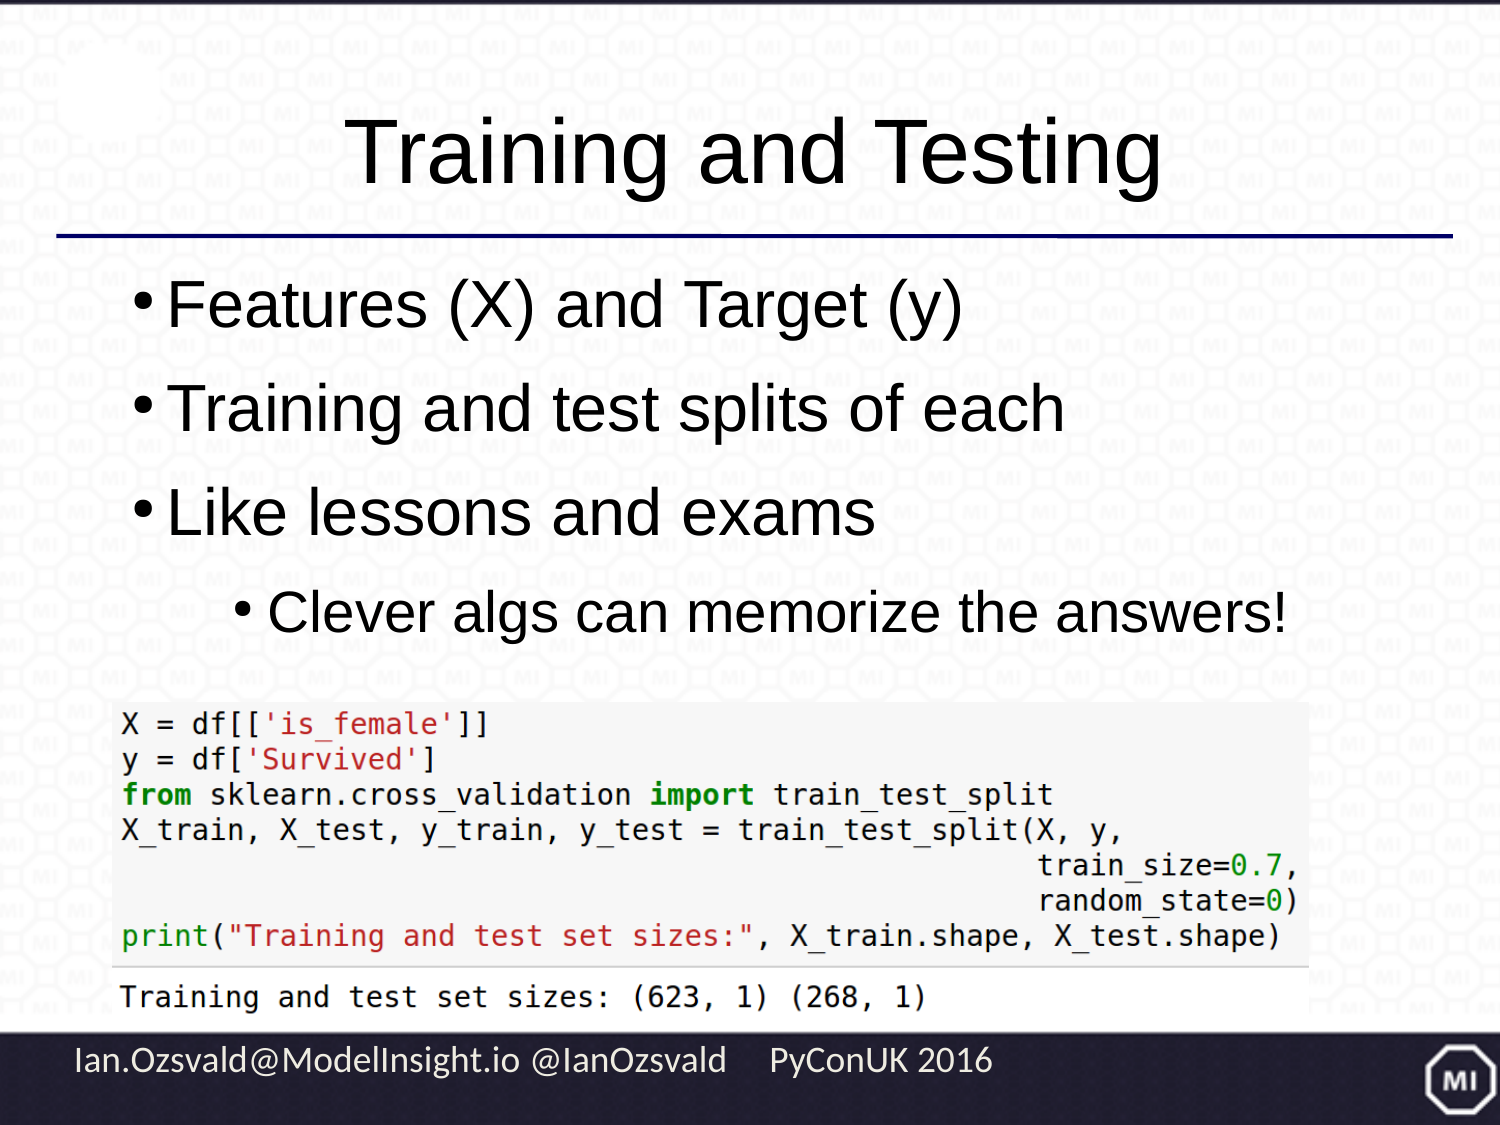

# Training and Testing
Features (X) and Target (y)
Training and test splits of each
Like lessons and exams
Clever algs can memorize the answers!